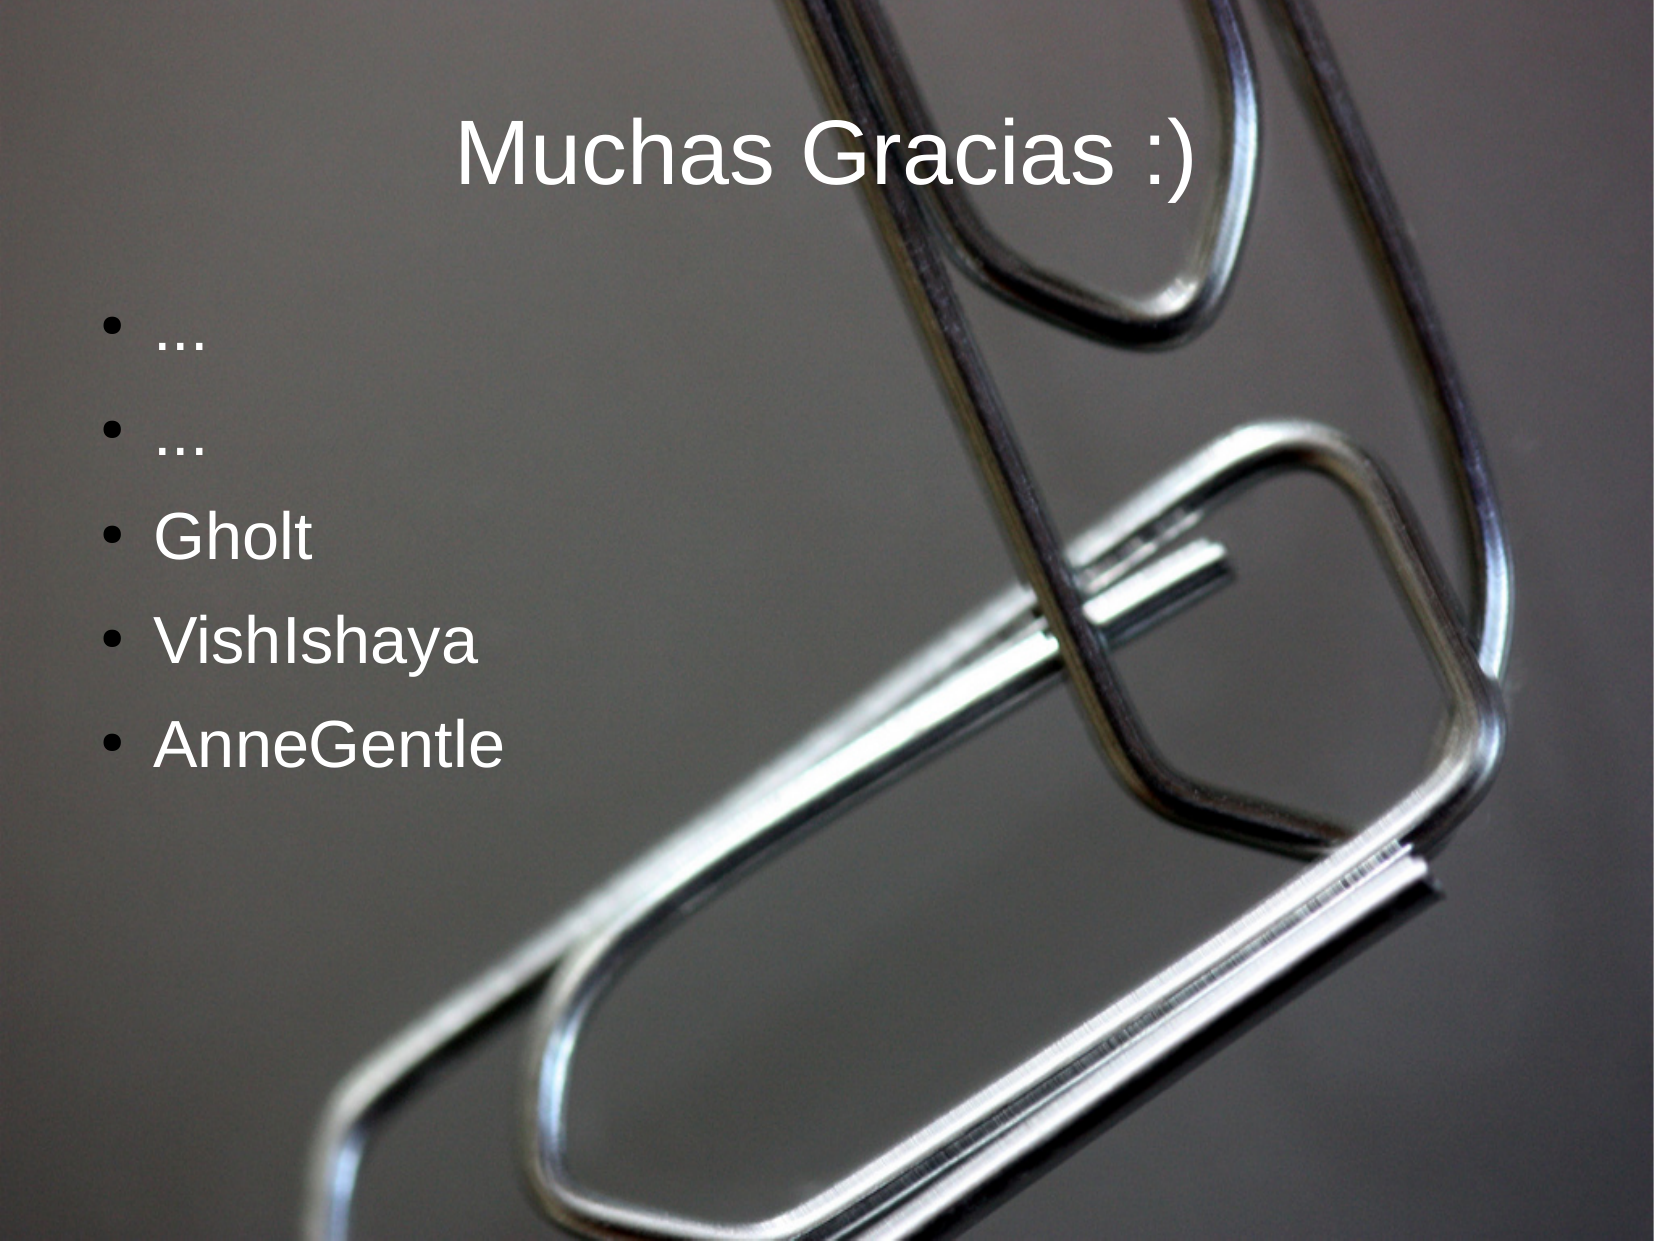

# Muchas Gracias :)
...
...
Gholt
VishIshaya
AnneGentle